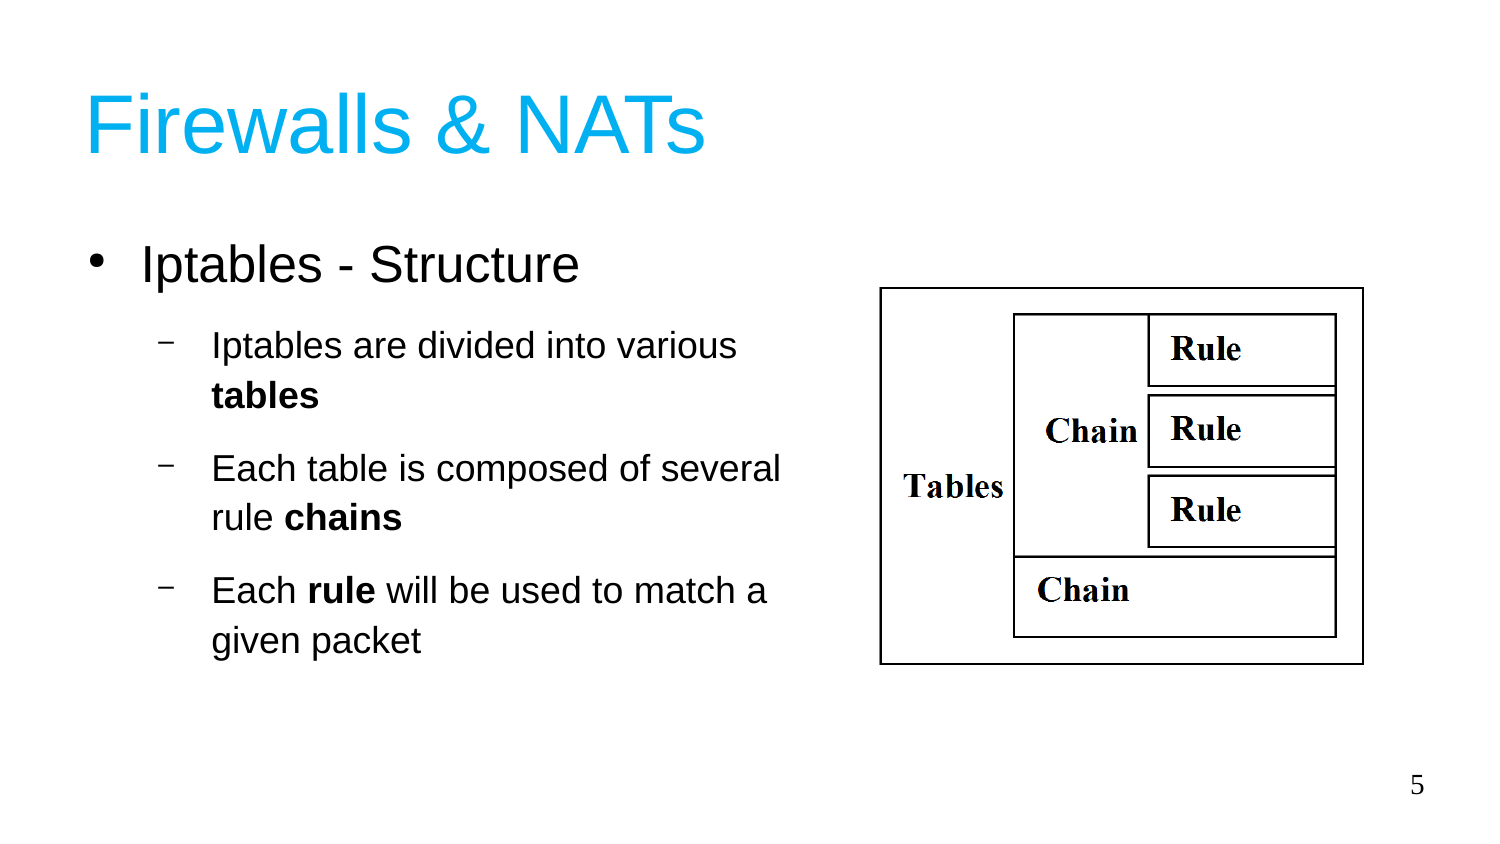

# Firewalls & NATs
Iptables - Structure
Iptables are divided into various tables
Each table is composed of several rule chains
Each rule will be used to match a given packet
5